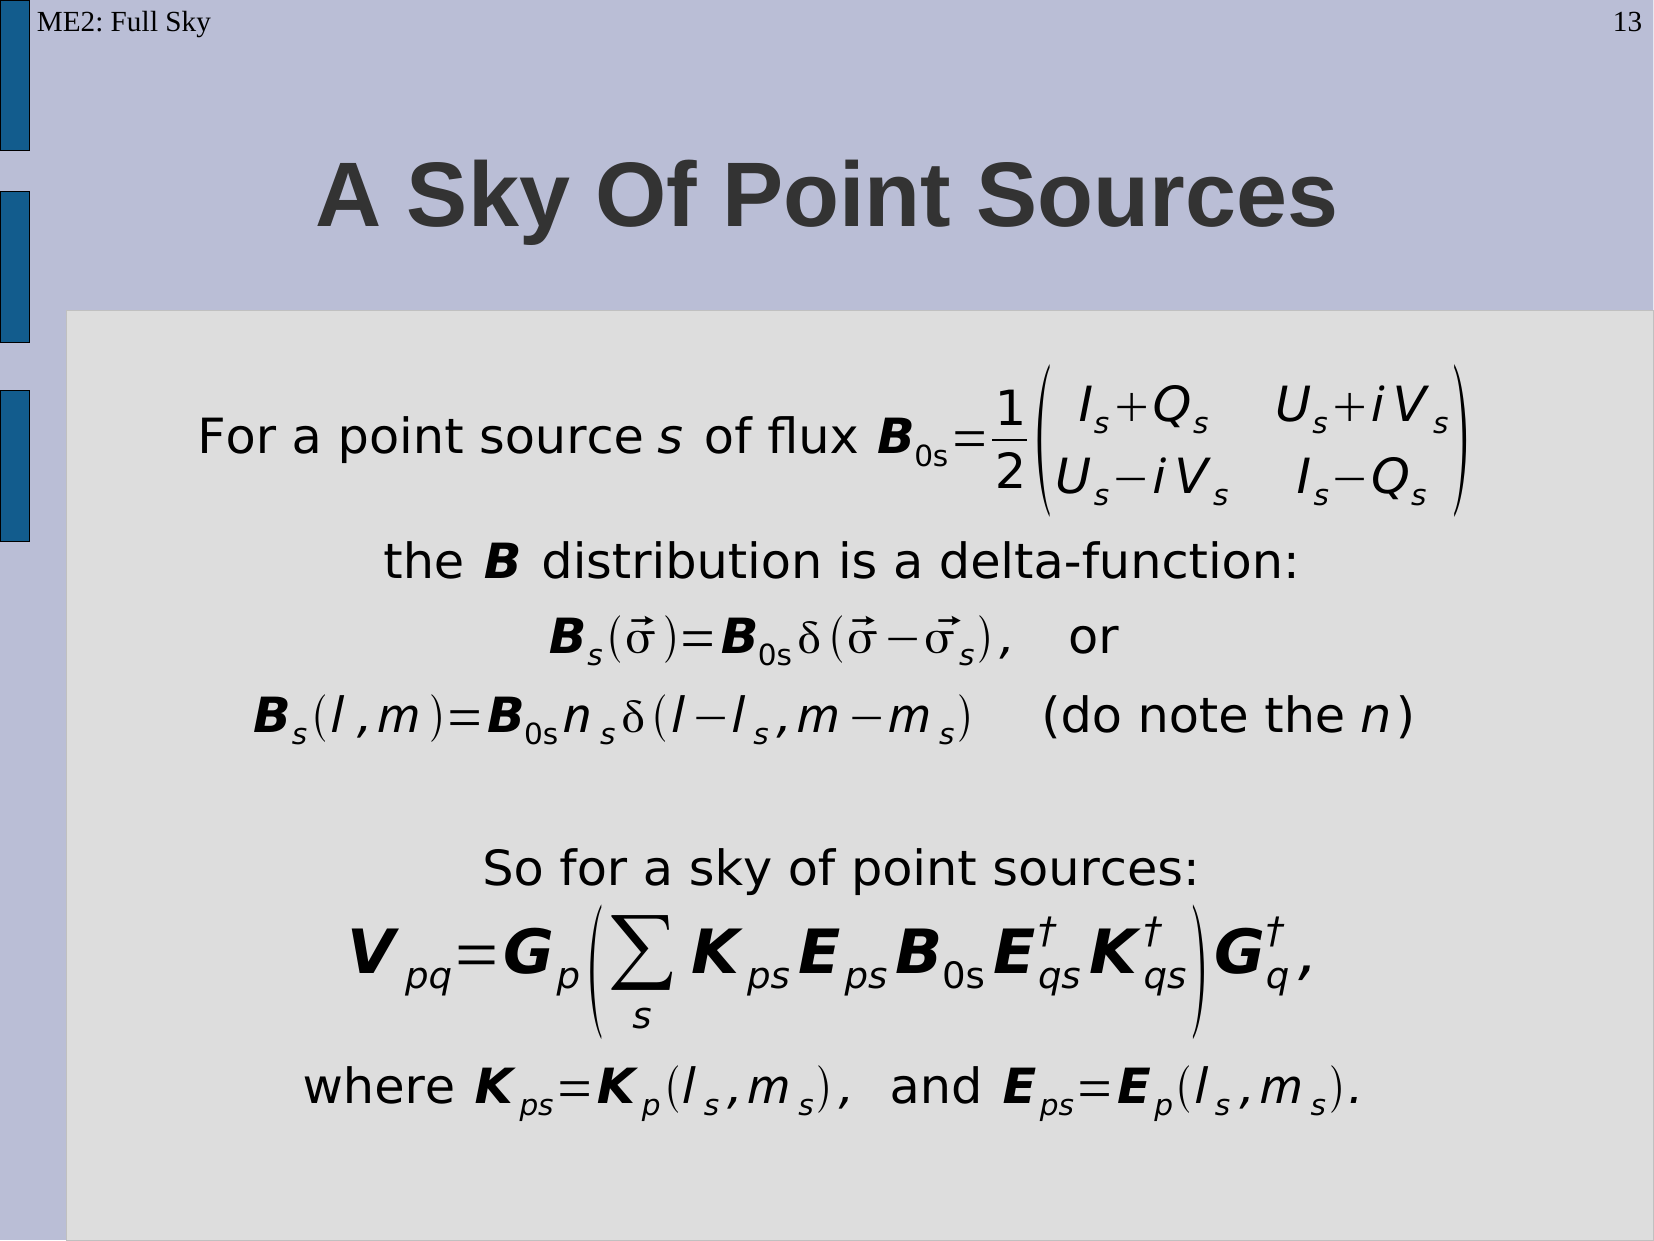

ME2: Full Sky
13
# A Sky Of Point Sources